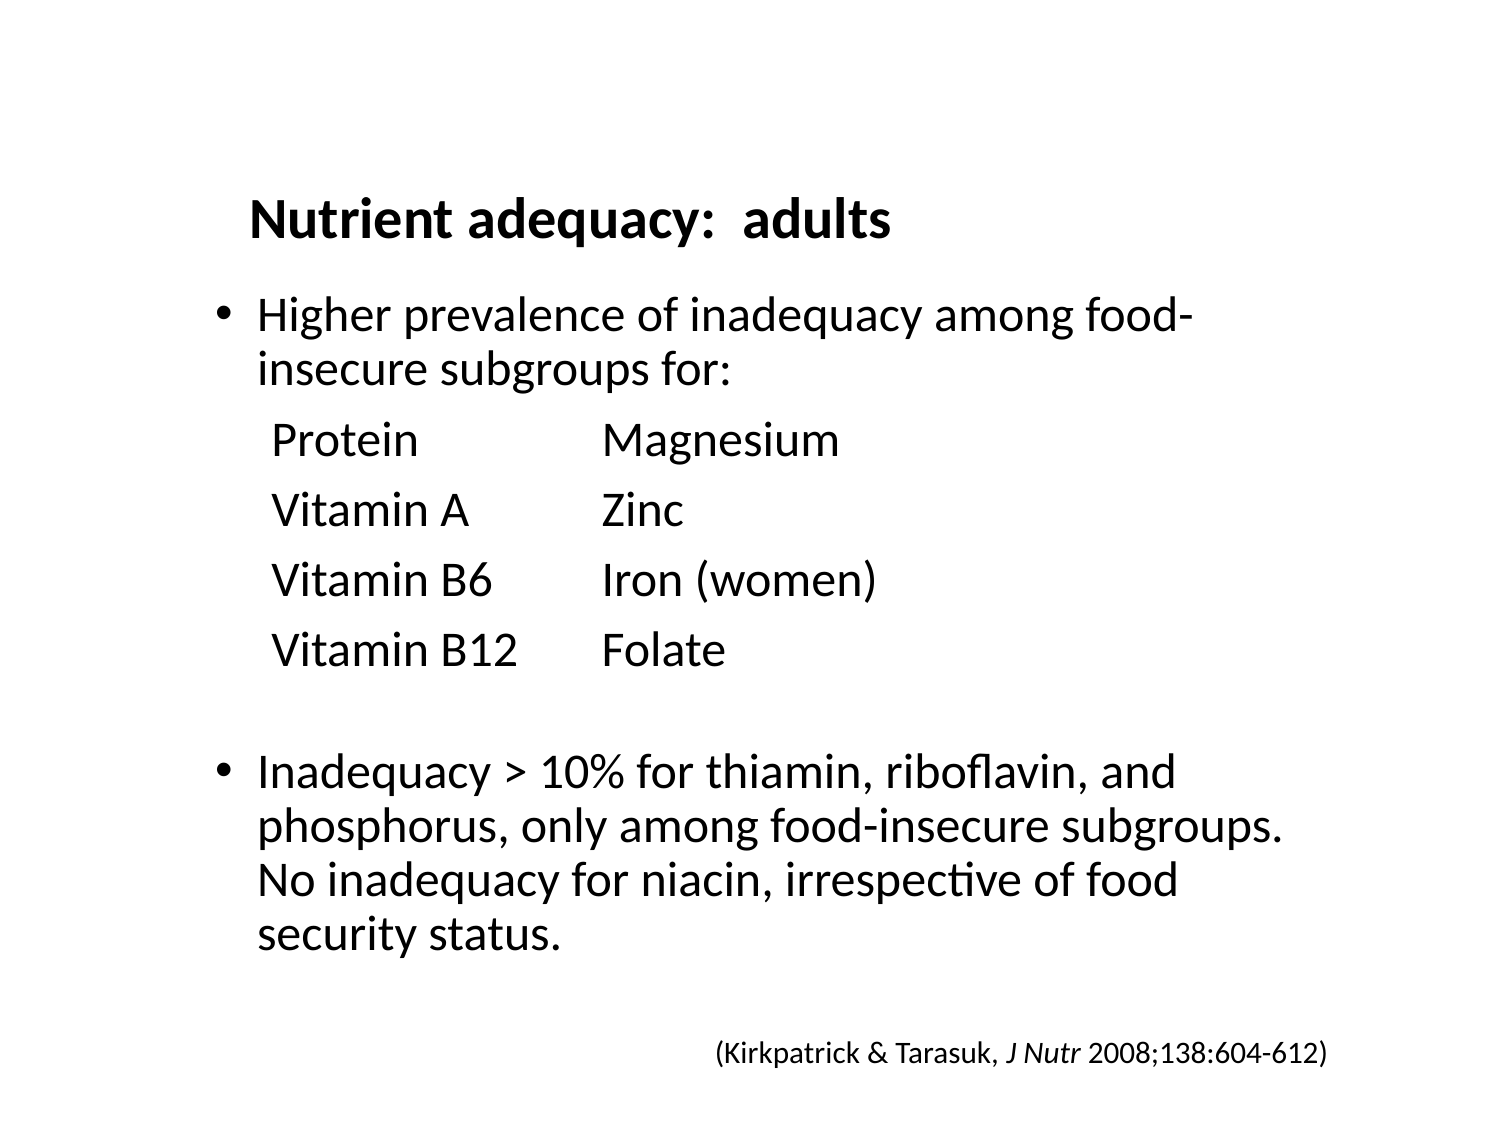

Nutrient adequacy: adults
# Higher prevalence of inadequacy among food-insecure subgroups for:
Protein			Magnesium
Vitamin A 		Zinc
Vitamin B6		Iron (women)
Vitamin B12		Folate
Inadequacy > 10% for thiamin, riboflavin, and phosphorus, only among food-insecure subgroups. No inadequacy for niacin, irrespective of food security status.
(Kirkpatrick & Tarasuk, J Nutr 2008;138:604-612)